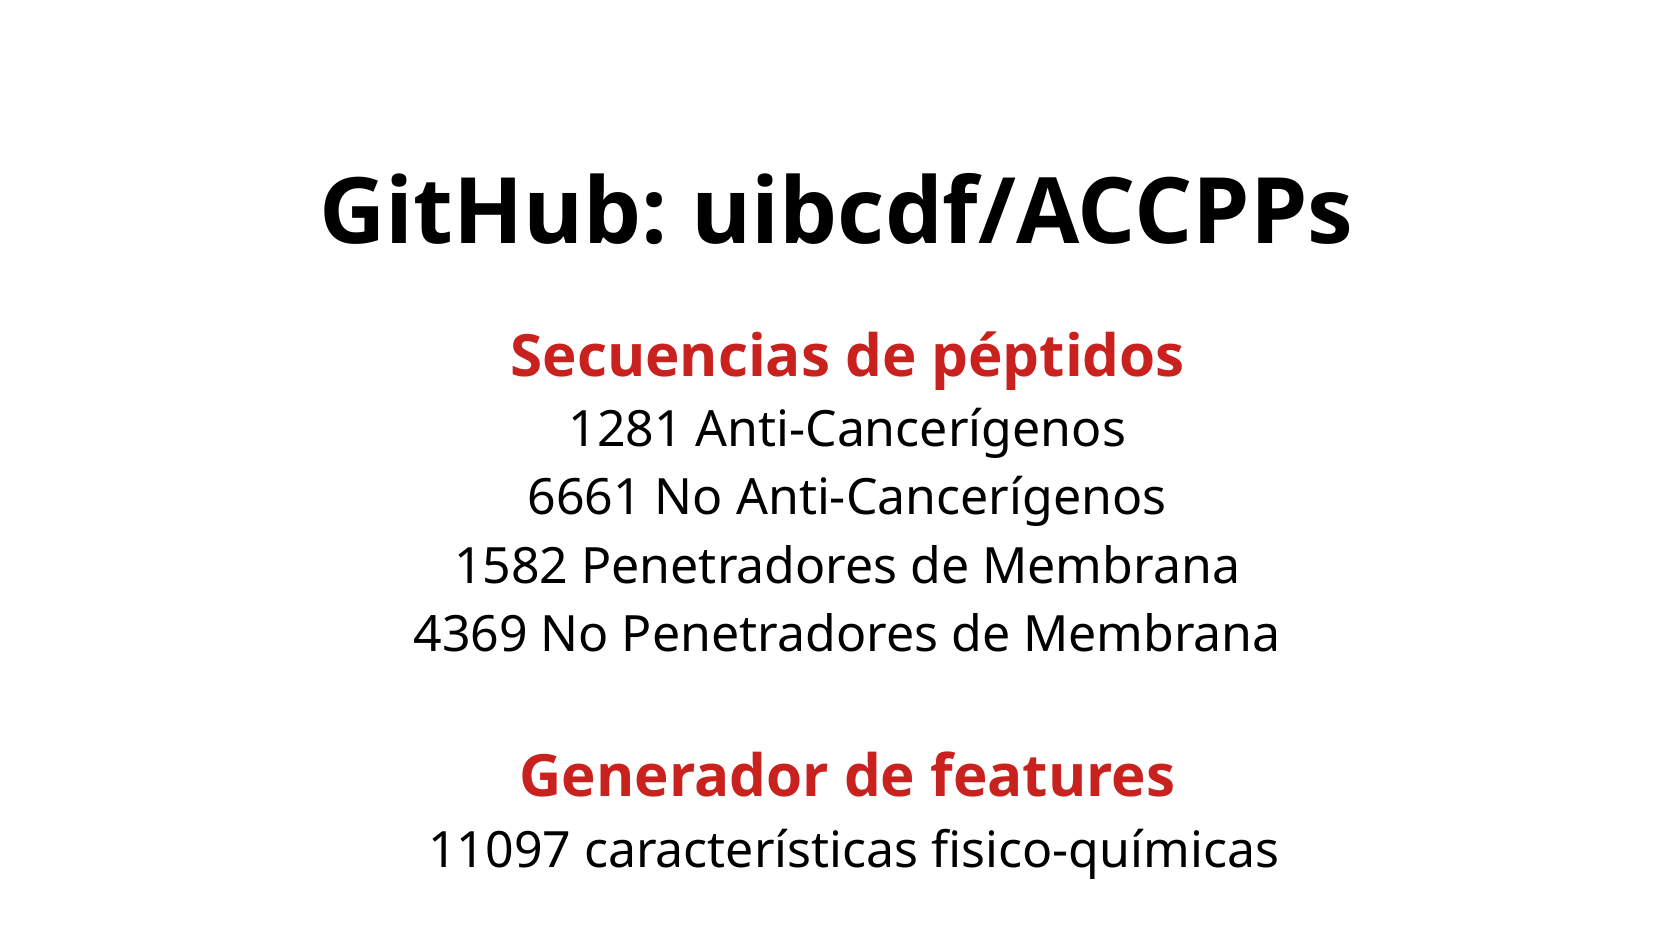

GitHub: uibcdf/ACCPPs
Secuencias de péptidos
1281 Anti-Cancerígenos
6661 No Anti-Cancerígenos
1582 Penetradores de Membrana
4369 No Penetradores de Membrana
Generador de features
 11097 características fisico-químicas